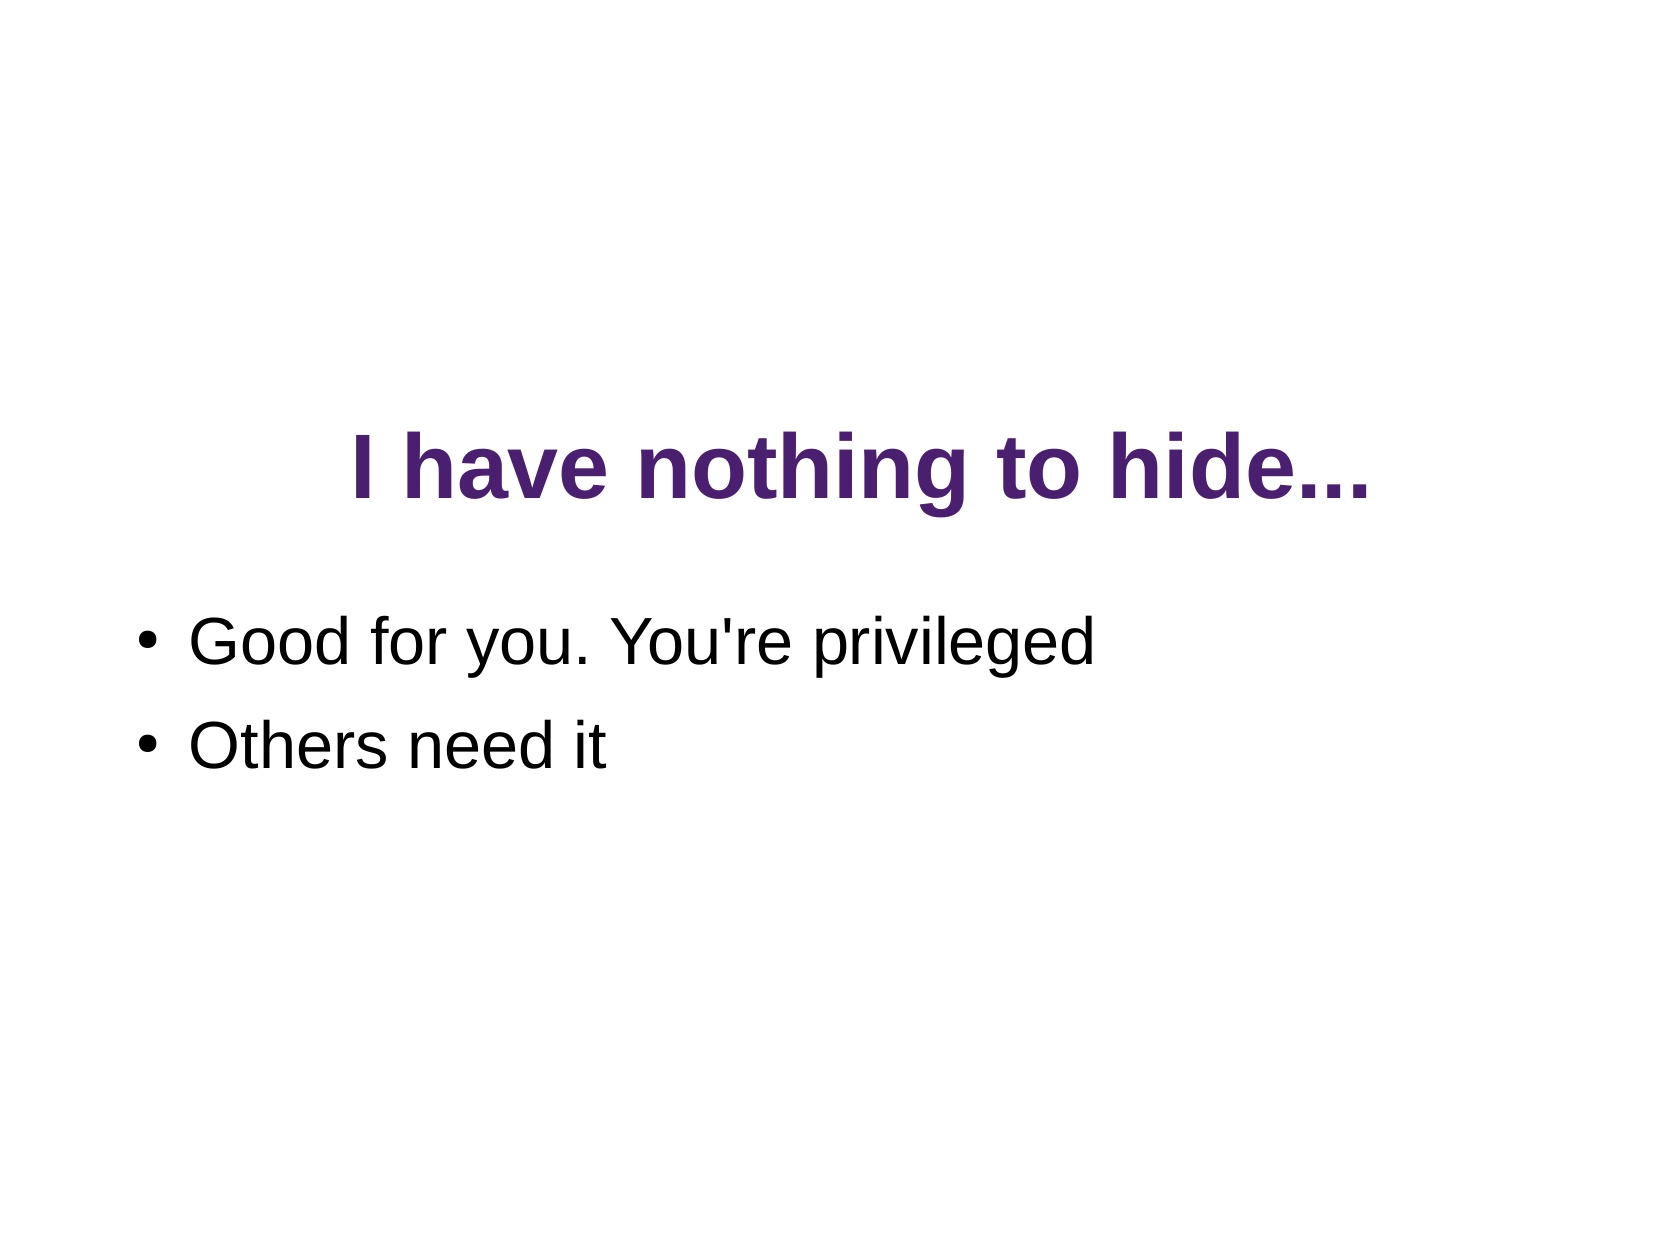

# I have nothing to hide...
Good for you. You're privileged
Others need it